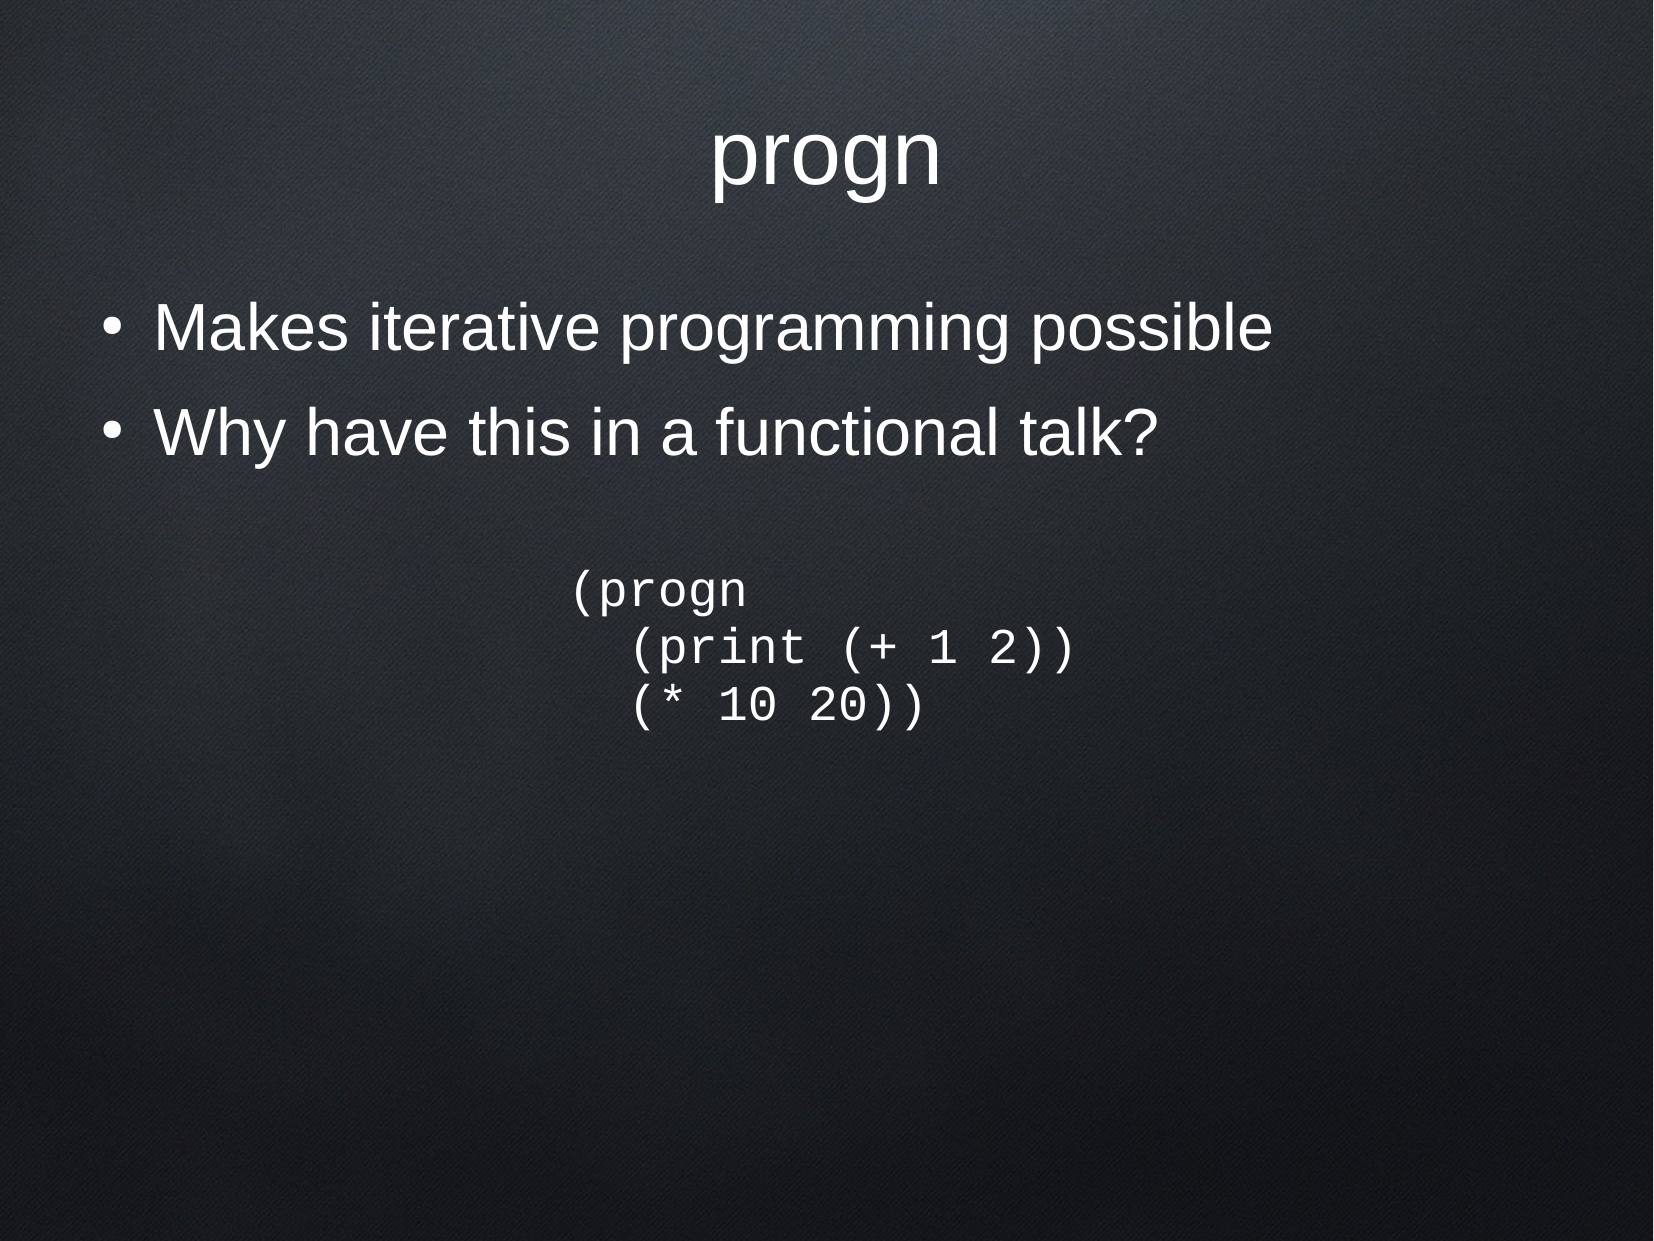

# progn
Makes iterative programming possible
Why have this in a functional talk?
(progn
 (print (+ 1 2))
 (* 10 20))